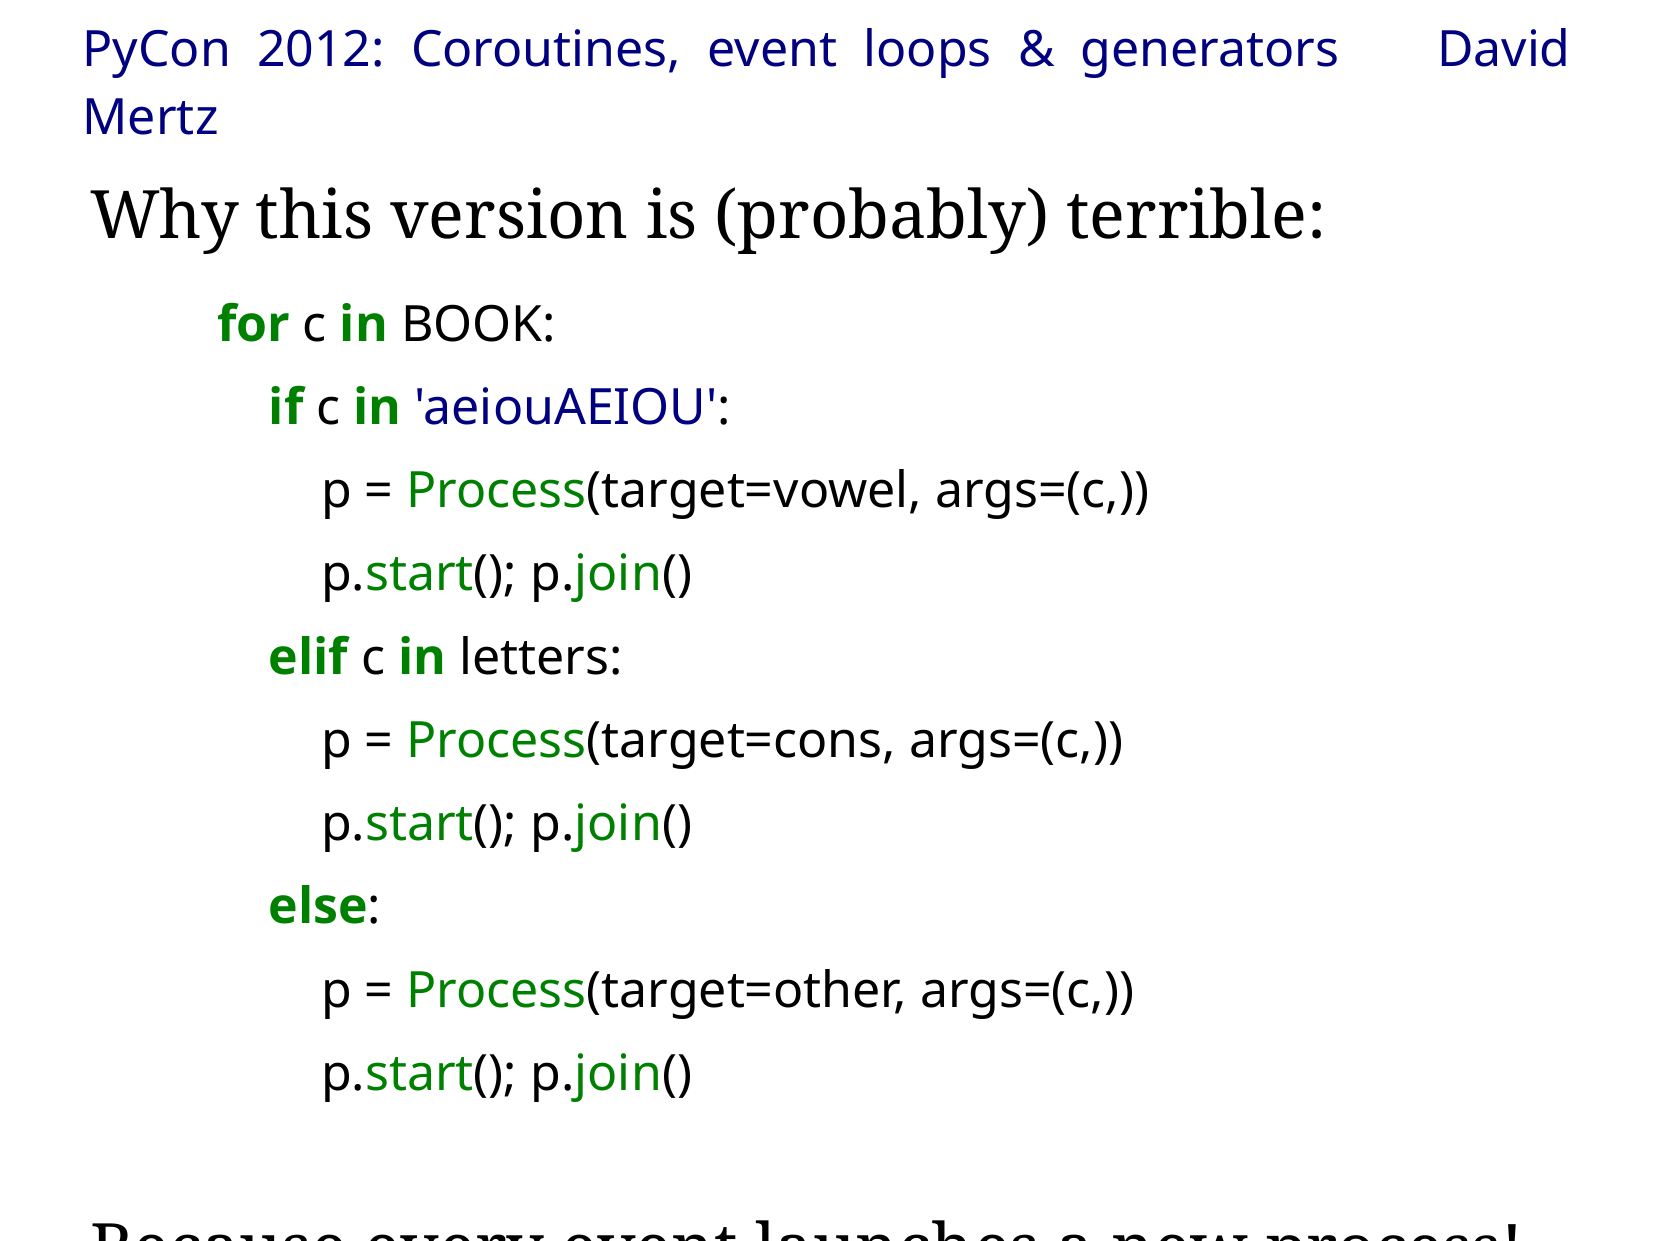

PyCon 2012: Coroutines, event loops & generators		David Mertz
# Why this version is (probably) terrible:
 for c in BOOK:
 if c in 'aeiouAEIOU':
 p = Process(target=vowel, args=(c,))
 p.start(); p.join()
 elif c in letters:
 p = Process(target=cons, args=(c,))
 p.start(); p.join()
 else:
 p = Process(target=other, args=(c,))
 p.start(); p.join()
Because every event launches a new process!